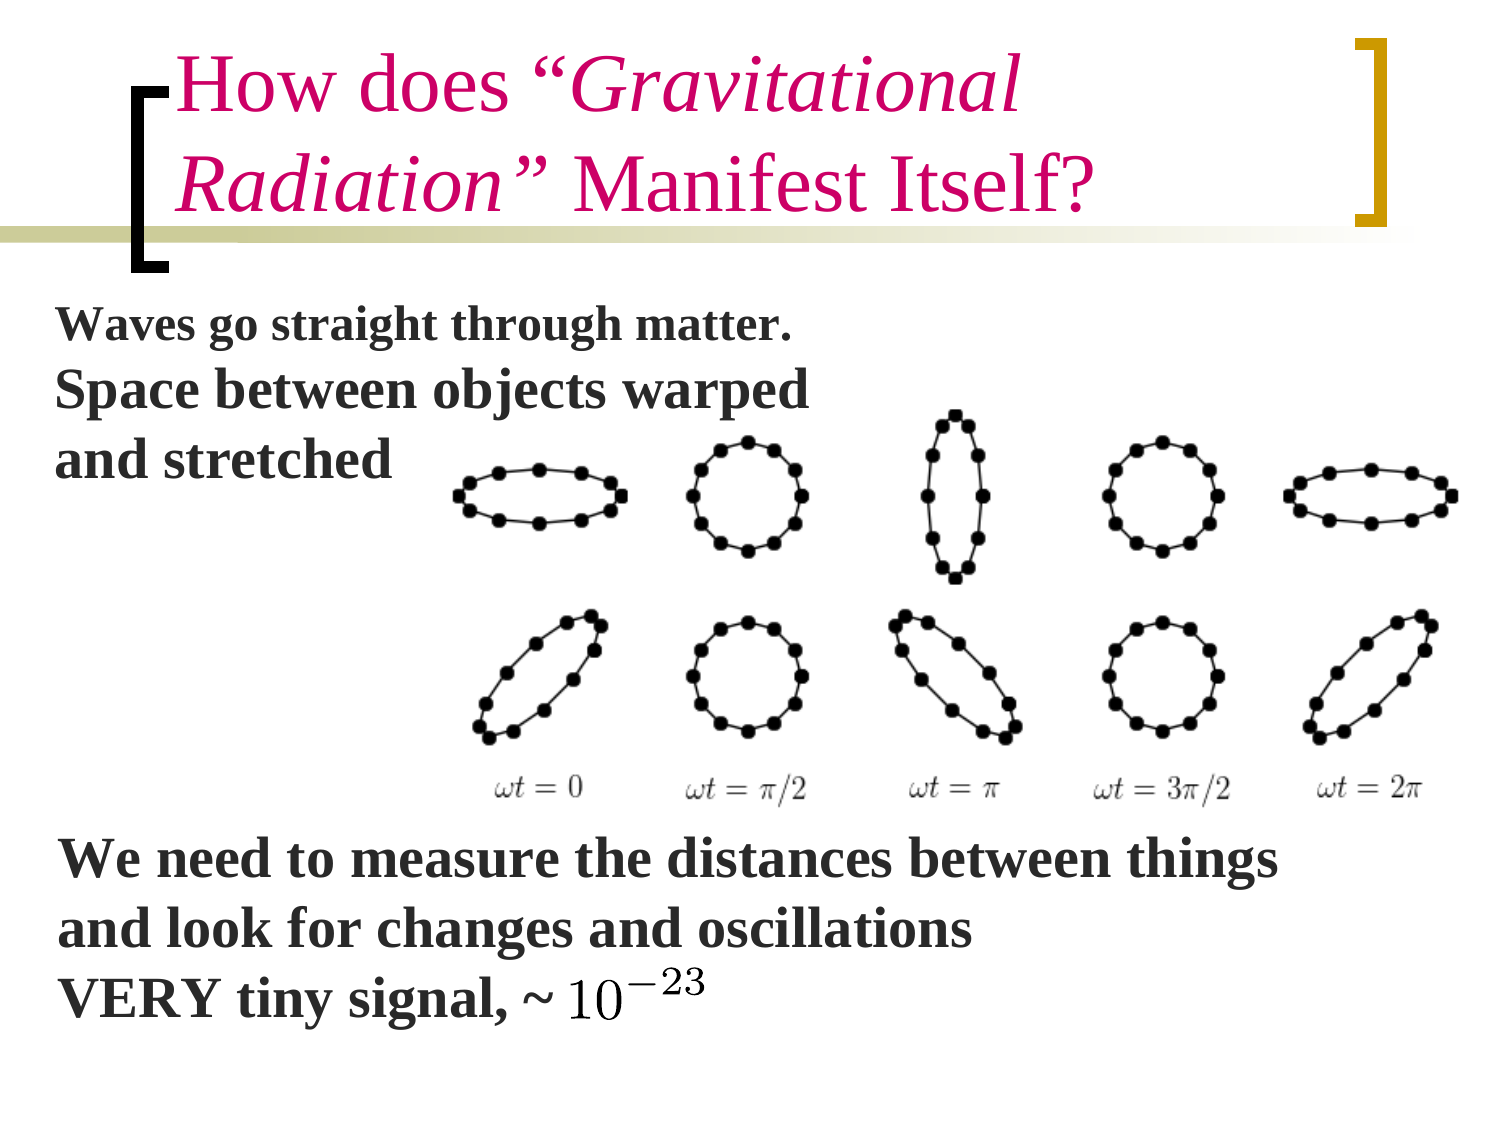

# How does “Gravitational Radiation” Manifest Itself?
Waves go straight through matter.
Space between objects warped
and stretched
We need to measure the distances between things
and look for changes and oscillations
VERY tiny signal, ~